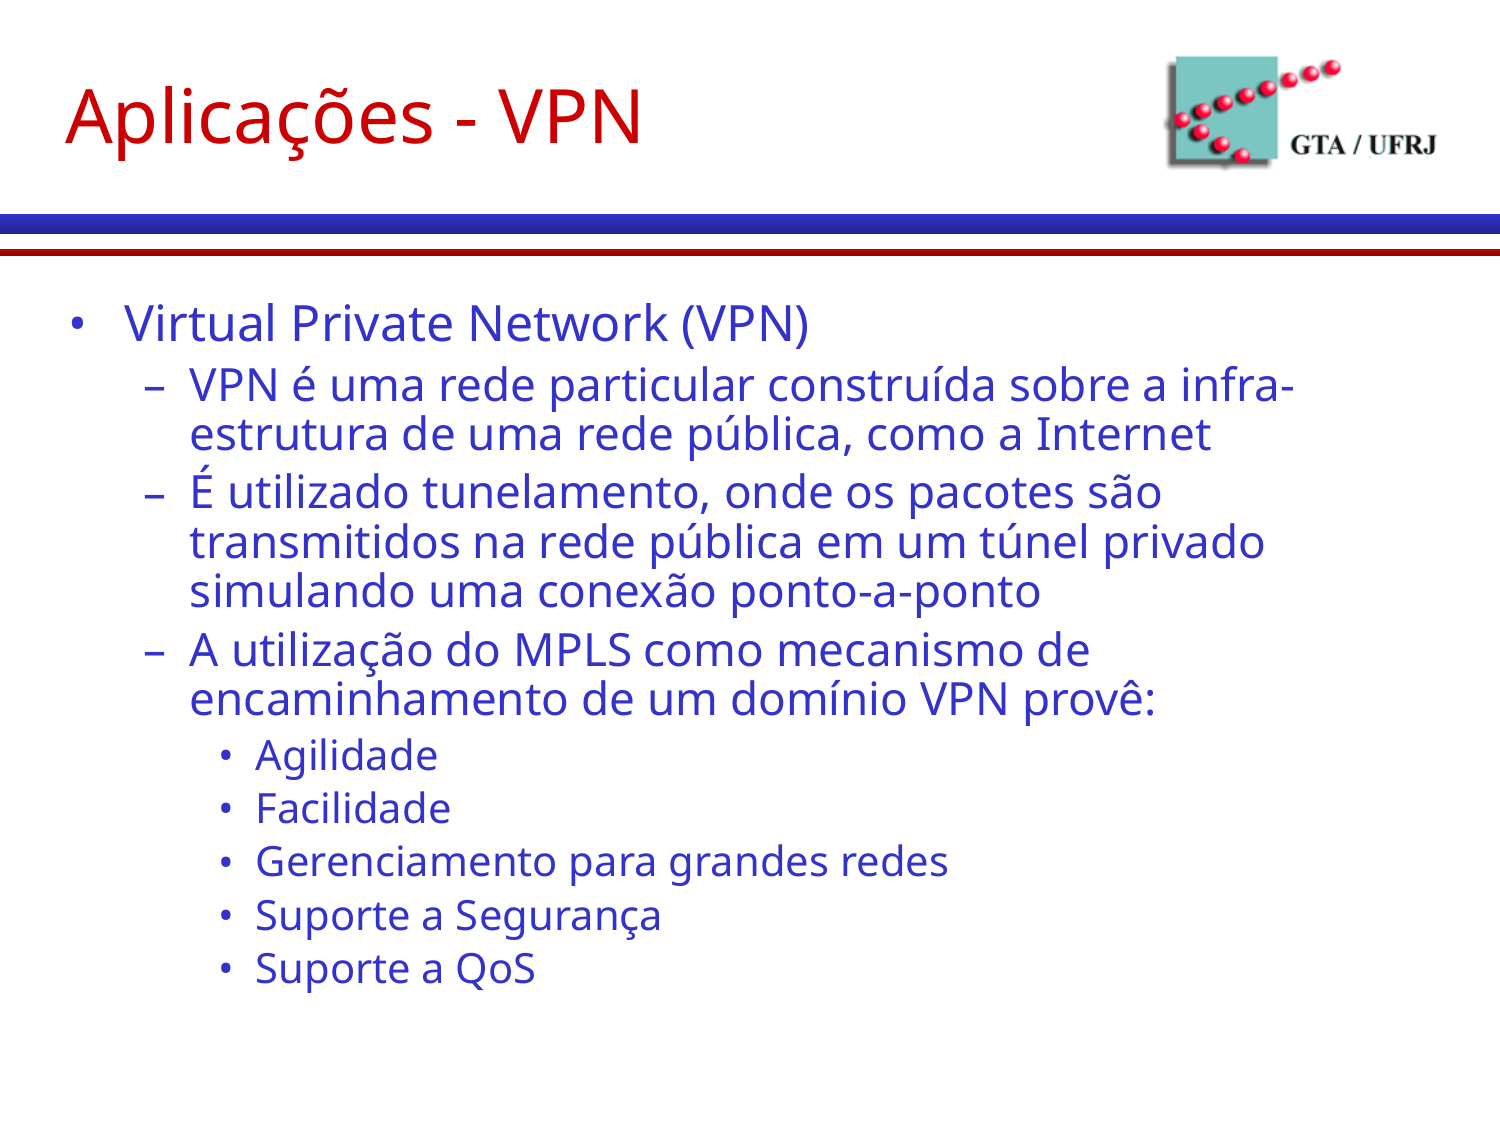

# Aplicações - VPN
Virtual Private Network (VPN)
VPN é uma rede particular construída sobre a infra-estrutura de uma rede pública, como a Internet
É utilizado tunelamento, onde os pacotes são transmitidos na rede pública em um túnel privado simulando uma conexão ponto-a-ponto
A utilização do MPLS como mecanismo de encaminhamento de um domínio VPN provê:
Agilidade
Facilidade
Gerenciamento para grandes redes
Suporte a Segurança
Suporte a QoS